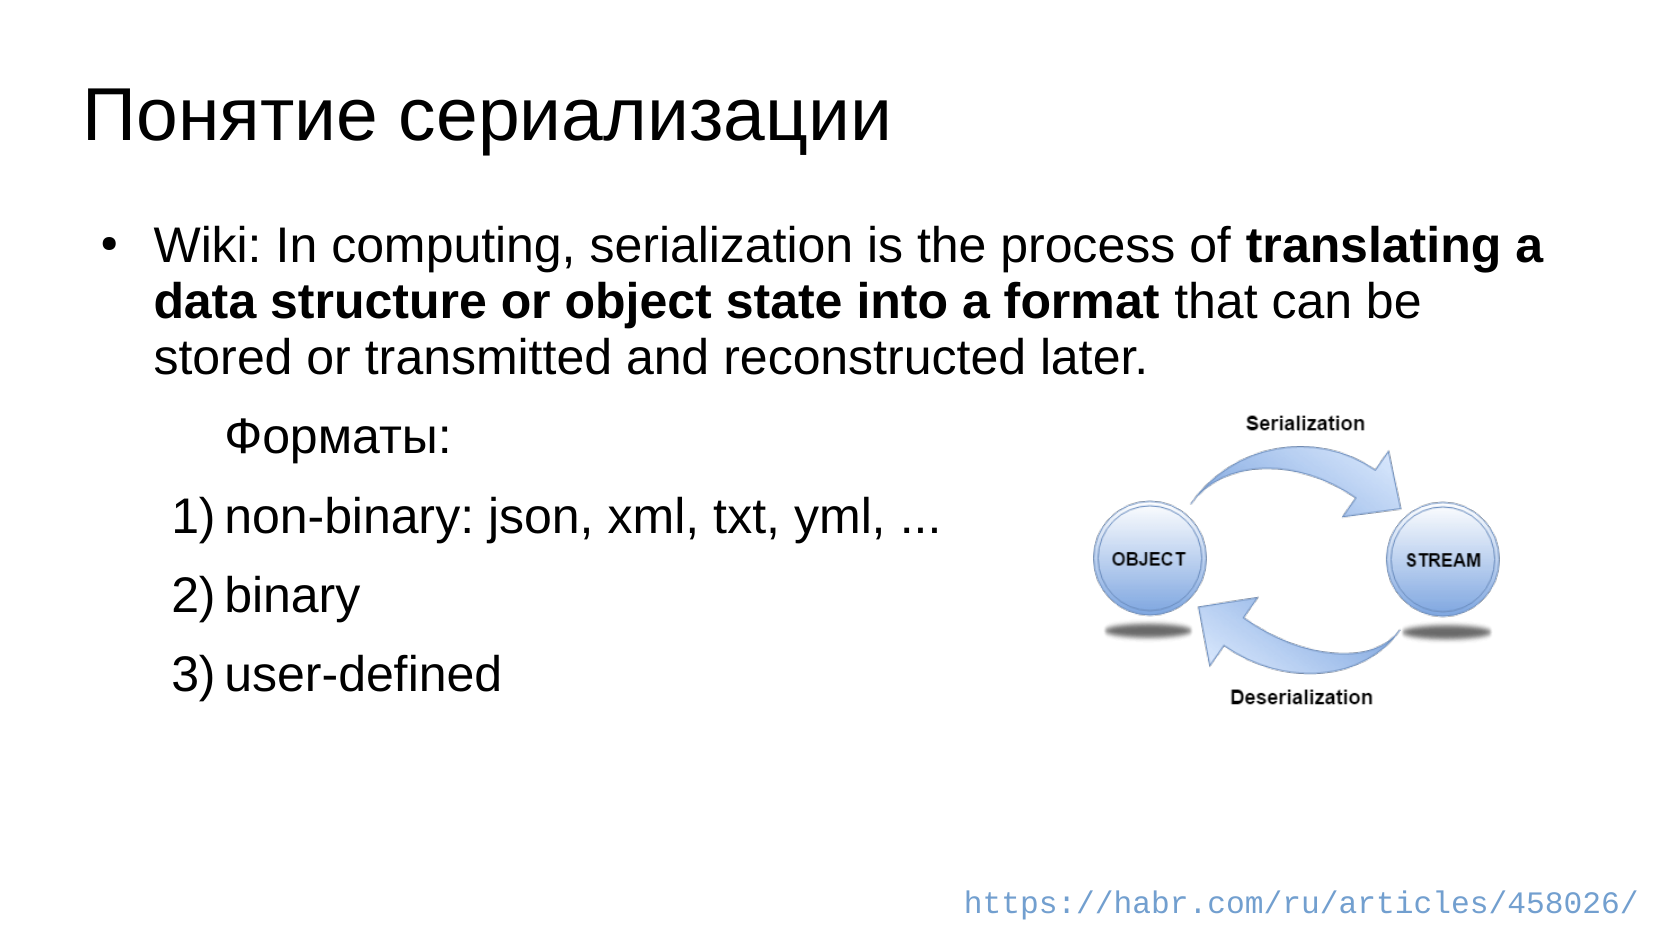

# Понятие сериализации
Wiki: In computing, serialization is the process of translating a data structure or object state into a format that can be stored or transmitted and reconstructed later.
Форматы:
non-binary: json, xml, txt, yml, ...
binary
user-defined
https://habr.com/ru/articles/458026/